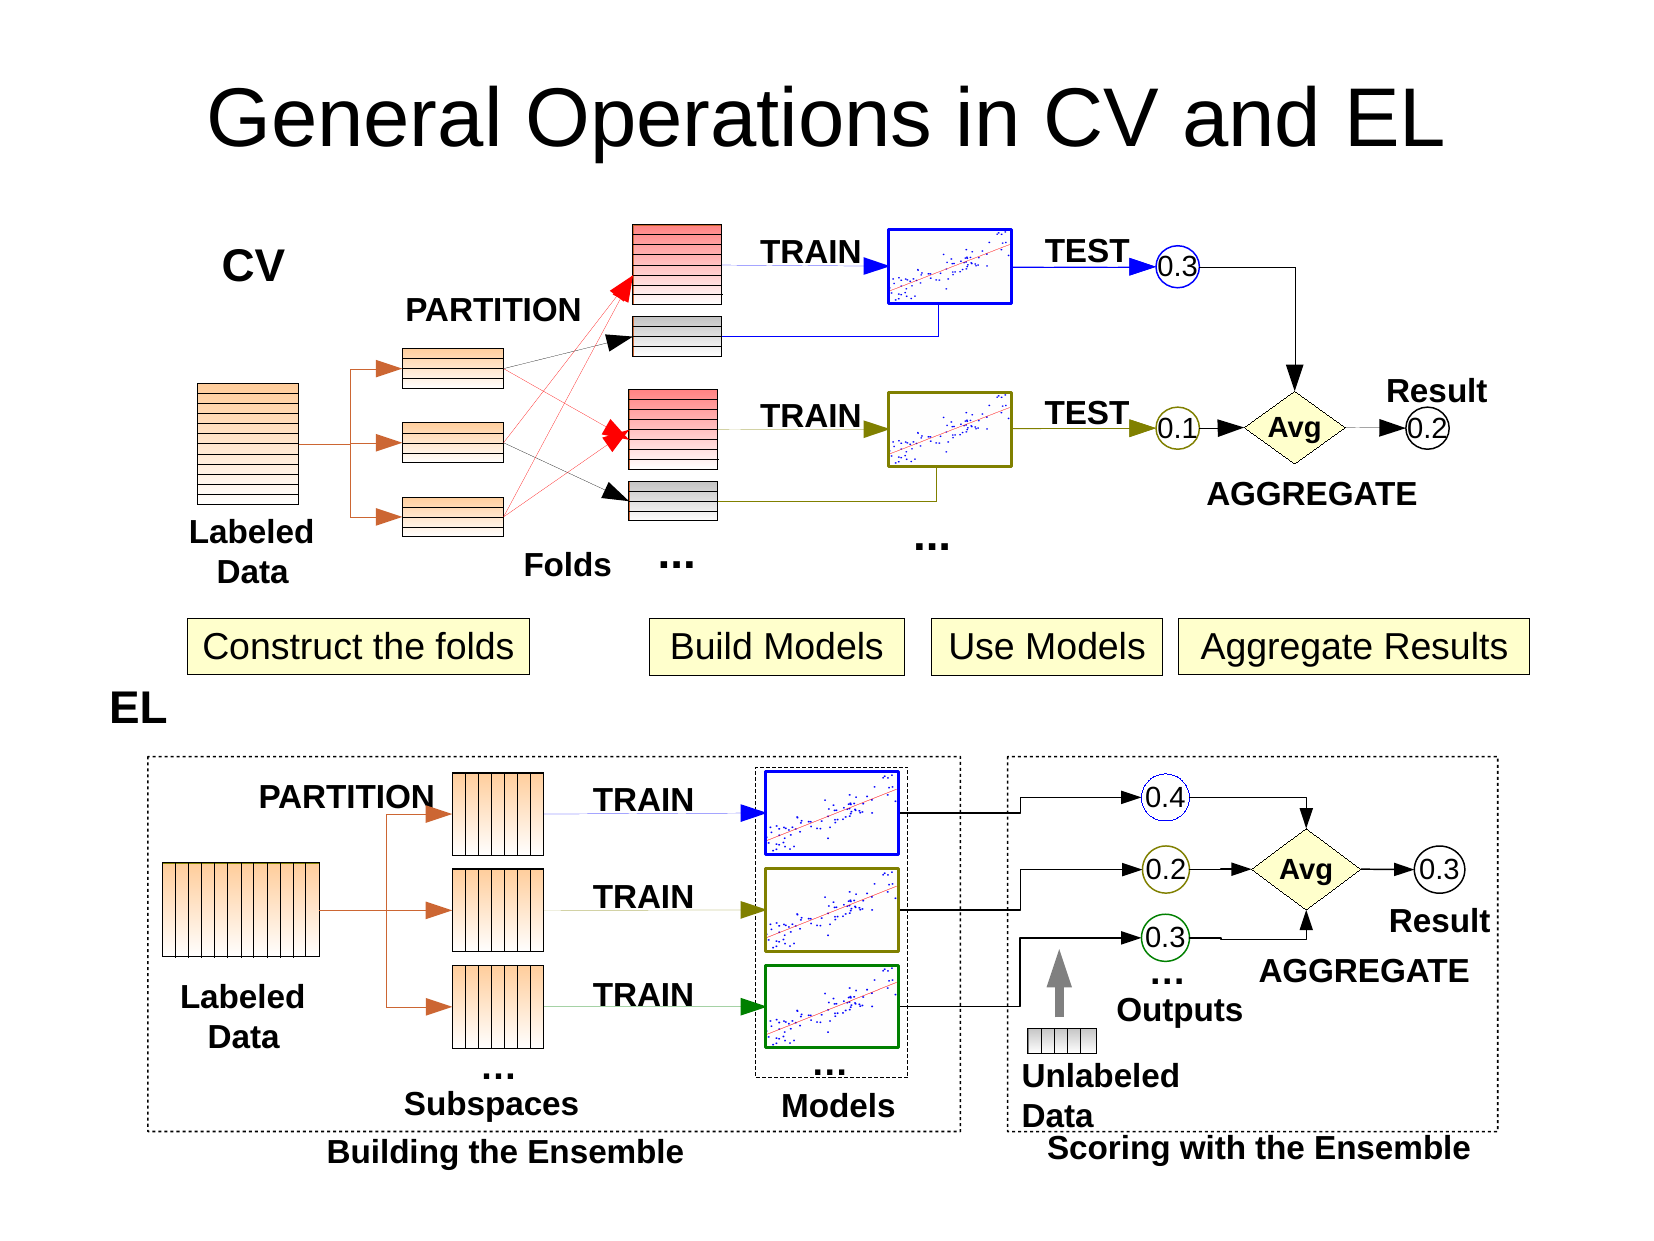

# General Operations in CV and EL
TEST
0.3
TEST
0.1
 TRAIN
 TRAIN
...
...
 Folds
CV
Result
Avg
0.2
AGGREGATE
PARTITION
Labeled
 Data
Construct the folds
Build Models
Use Models
Aggregate Results
EL
 TRAIN
 TRAIN
 TRAIN
…
…
Models
PARTITION
…
Subspaces
0.4
0.2
0.3
Avg
0.3
Result
AGGREGATE
Labeled
 Data
…
Outputs
Unlabeled
Data
Scoring with the Ensemble
Building the Ensemble